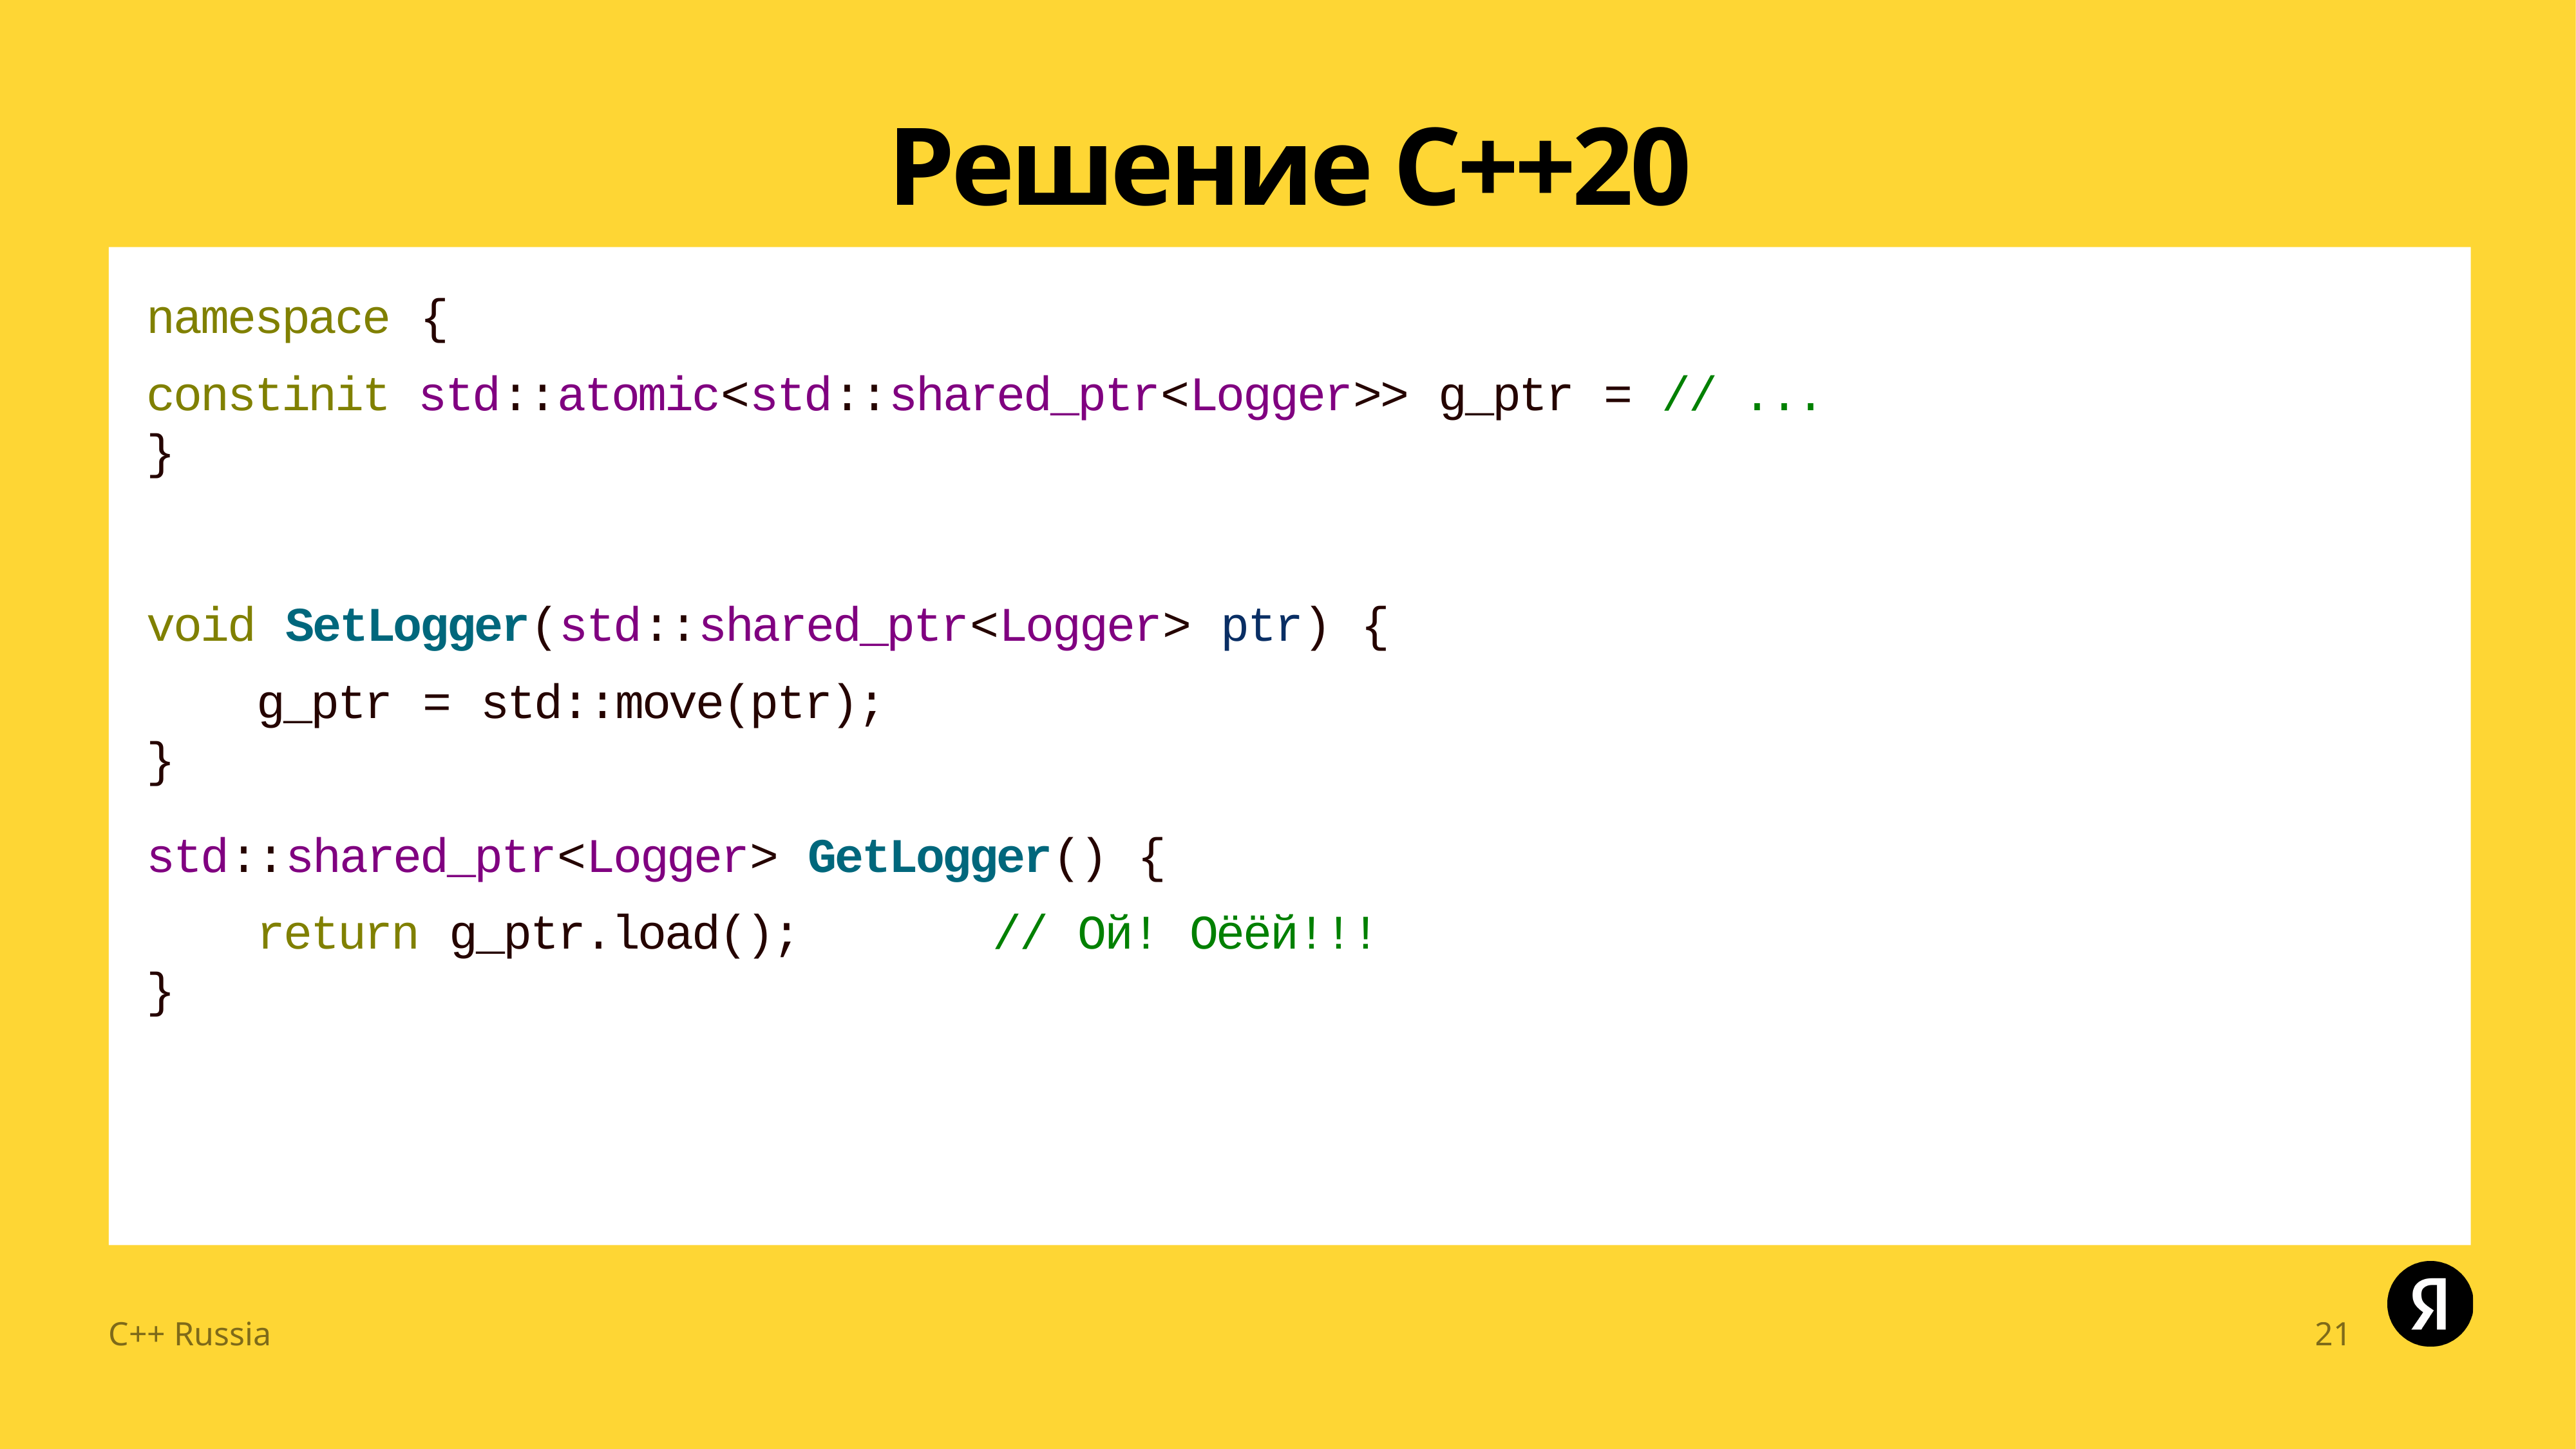

Решение C++20
# namespace {
constinit std::atomic<std::shared_ptr<Logger>> g_ptr = // ...
}
void SetLogger(std::shared_ptr<Logger> ptr) {
 g_ptr = std::move(ptr);
}
std::shared_ptr<Logger> GetLogger() {
 return g_ptr.load(); // Ой! Оёёй!!!
}
C++ Russia
21